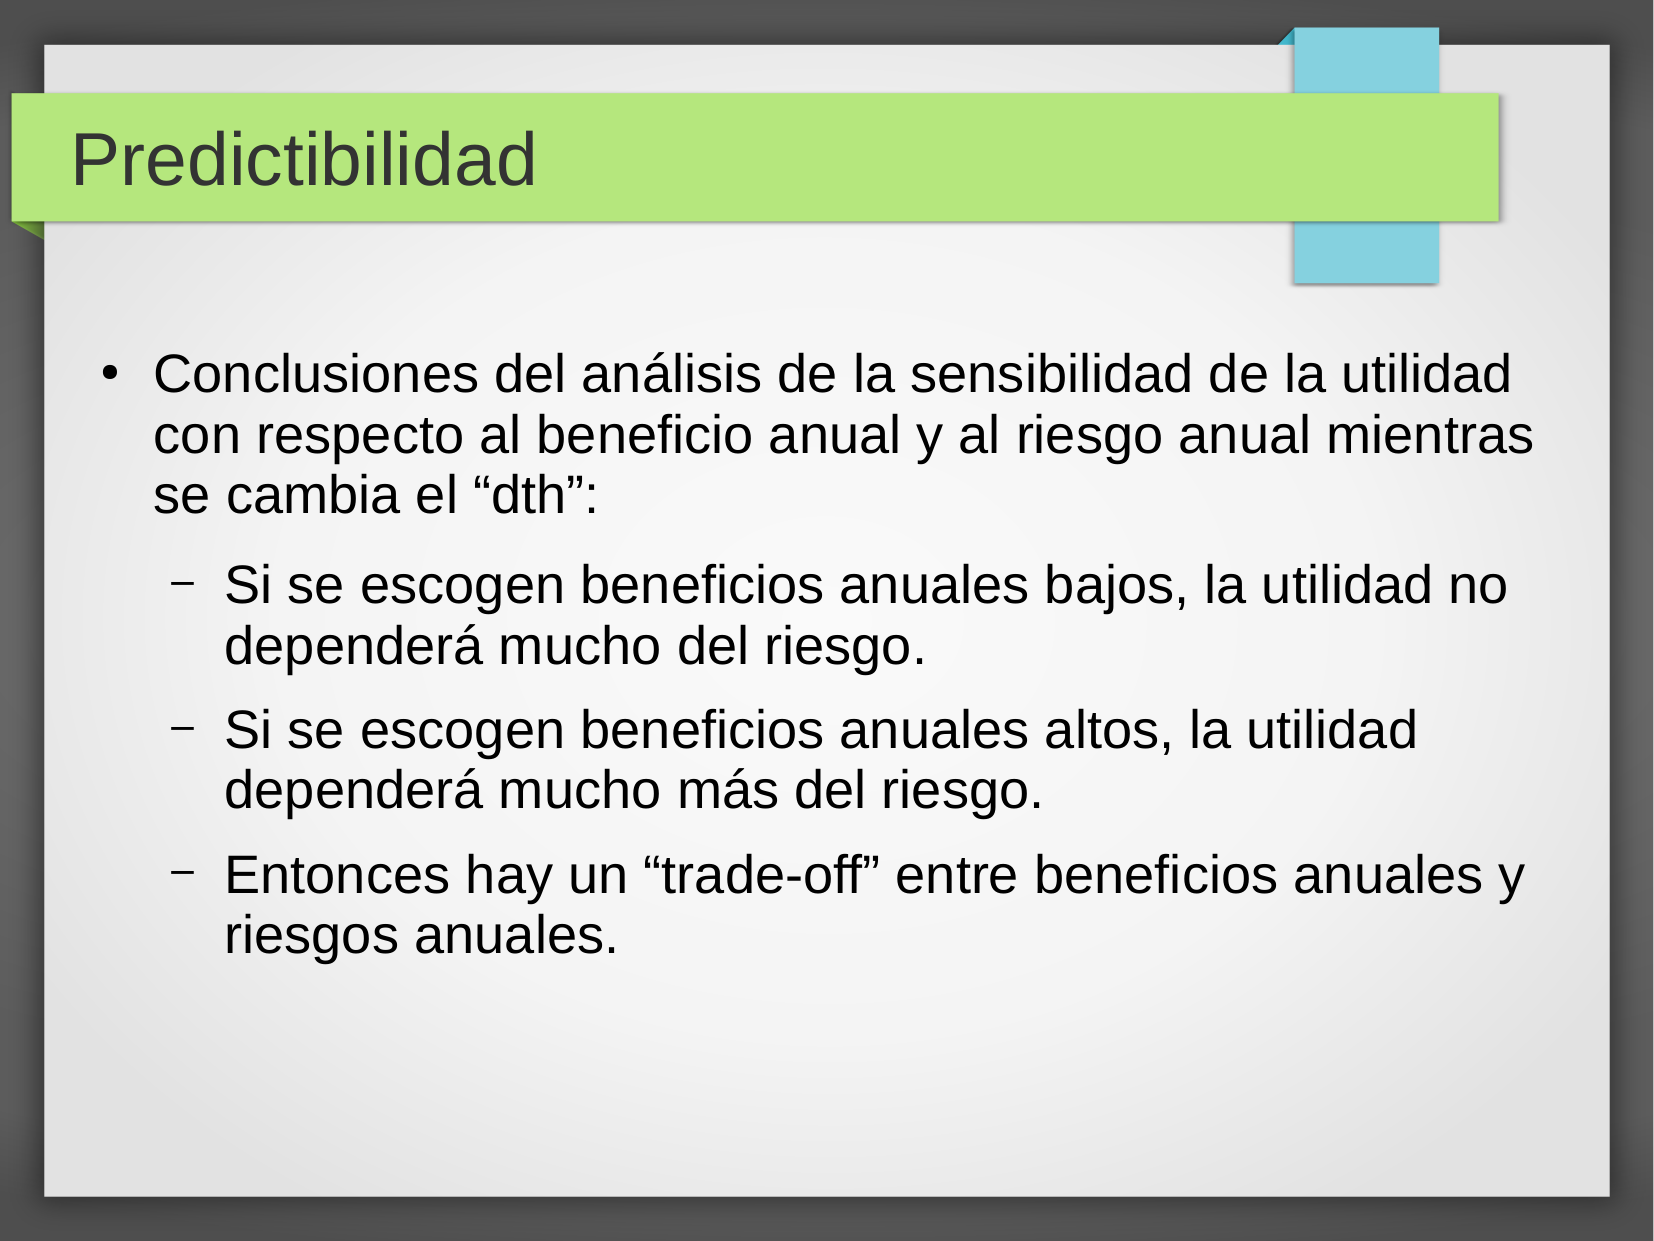

# Predictibilidad
Conclusiones del análisis de la sensibilidad de la utilidad con respecto al beneficio anual y al riesgo anual mientras se cambia el “dth”:
Si se escogen beneficios anuales bajos, la utilidad no dependerá mucho del riesgo.
Si se escogen beneficios anuales altos, la utilidad dependerá mucho más del riesgo.
Entonces hay un “trade-off” entre beneficios anuales y riesgos anuales.